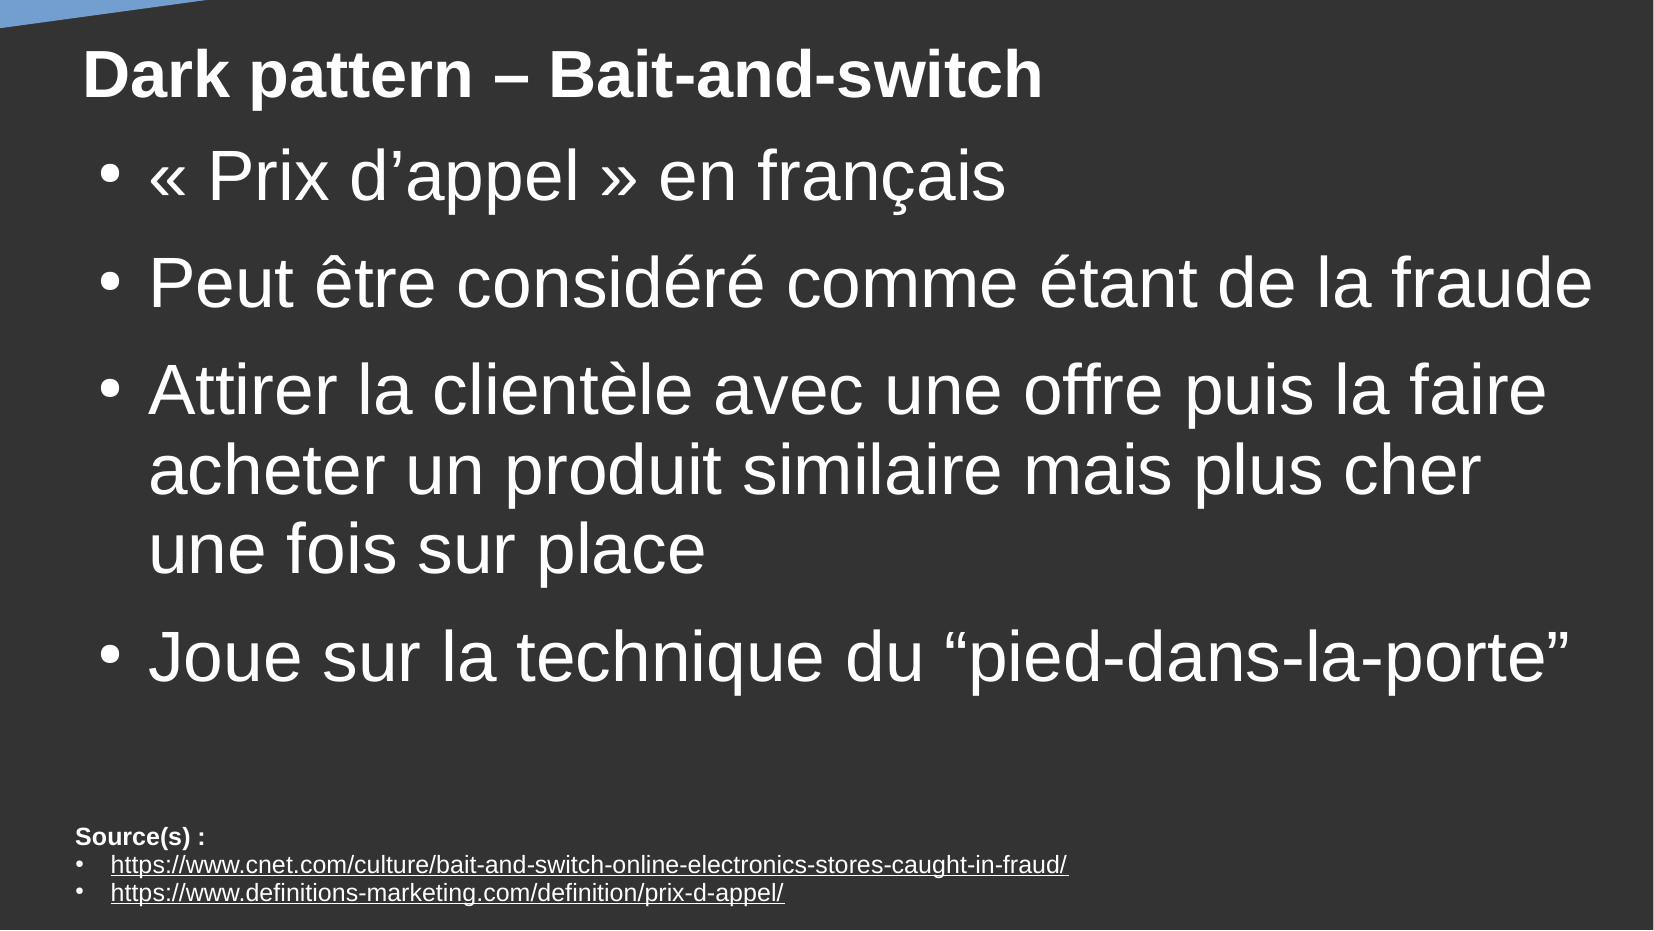

# Dark pattern – Bait-and-switch
« Prix d’appel » en français
Peut être considéré comme étant de la fraude
Attirer la clientèle avec une offre puis la faire acheter un produit similaire mais plus cher une fois sur place
Joue sur la technique du “pied-dans-la-porte”
Source(s) :
https://www.cnet.com/culture/bait-and-switch-online-electronics-stores-caught-in-fraud/
https://www.definitions-marketing.com/definition/prix-d-appel/